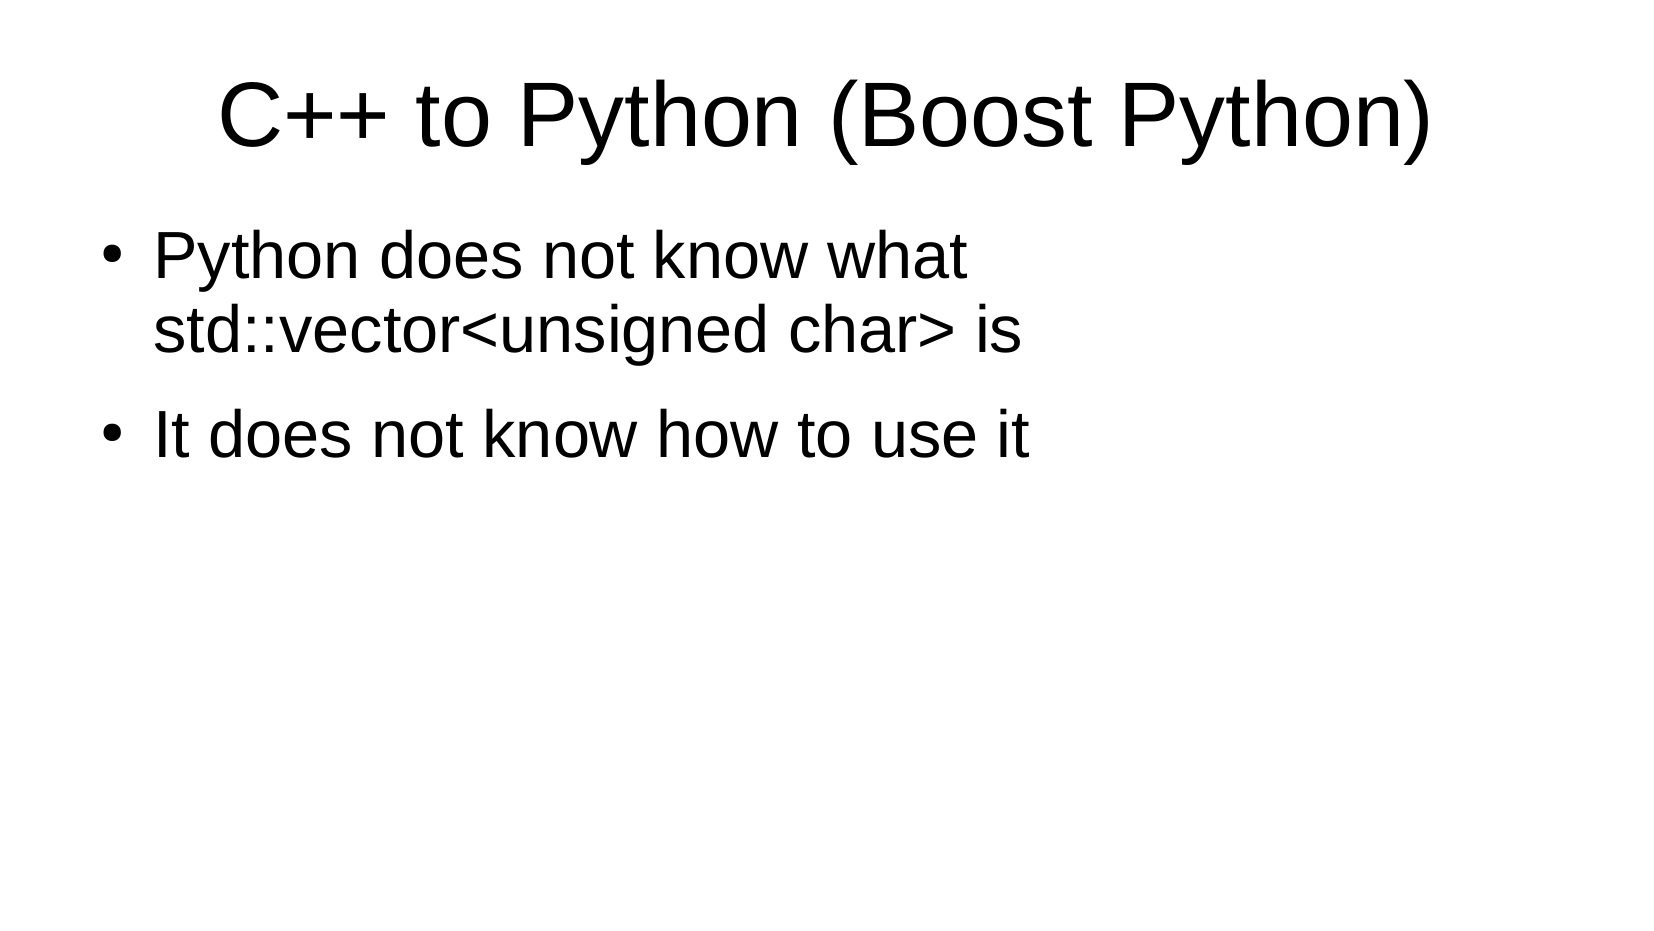

# C++ to Python (Boost Python)
Python does not know what std::vector<unsigned char> is
It does not know how to use it